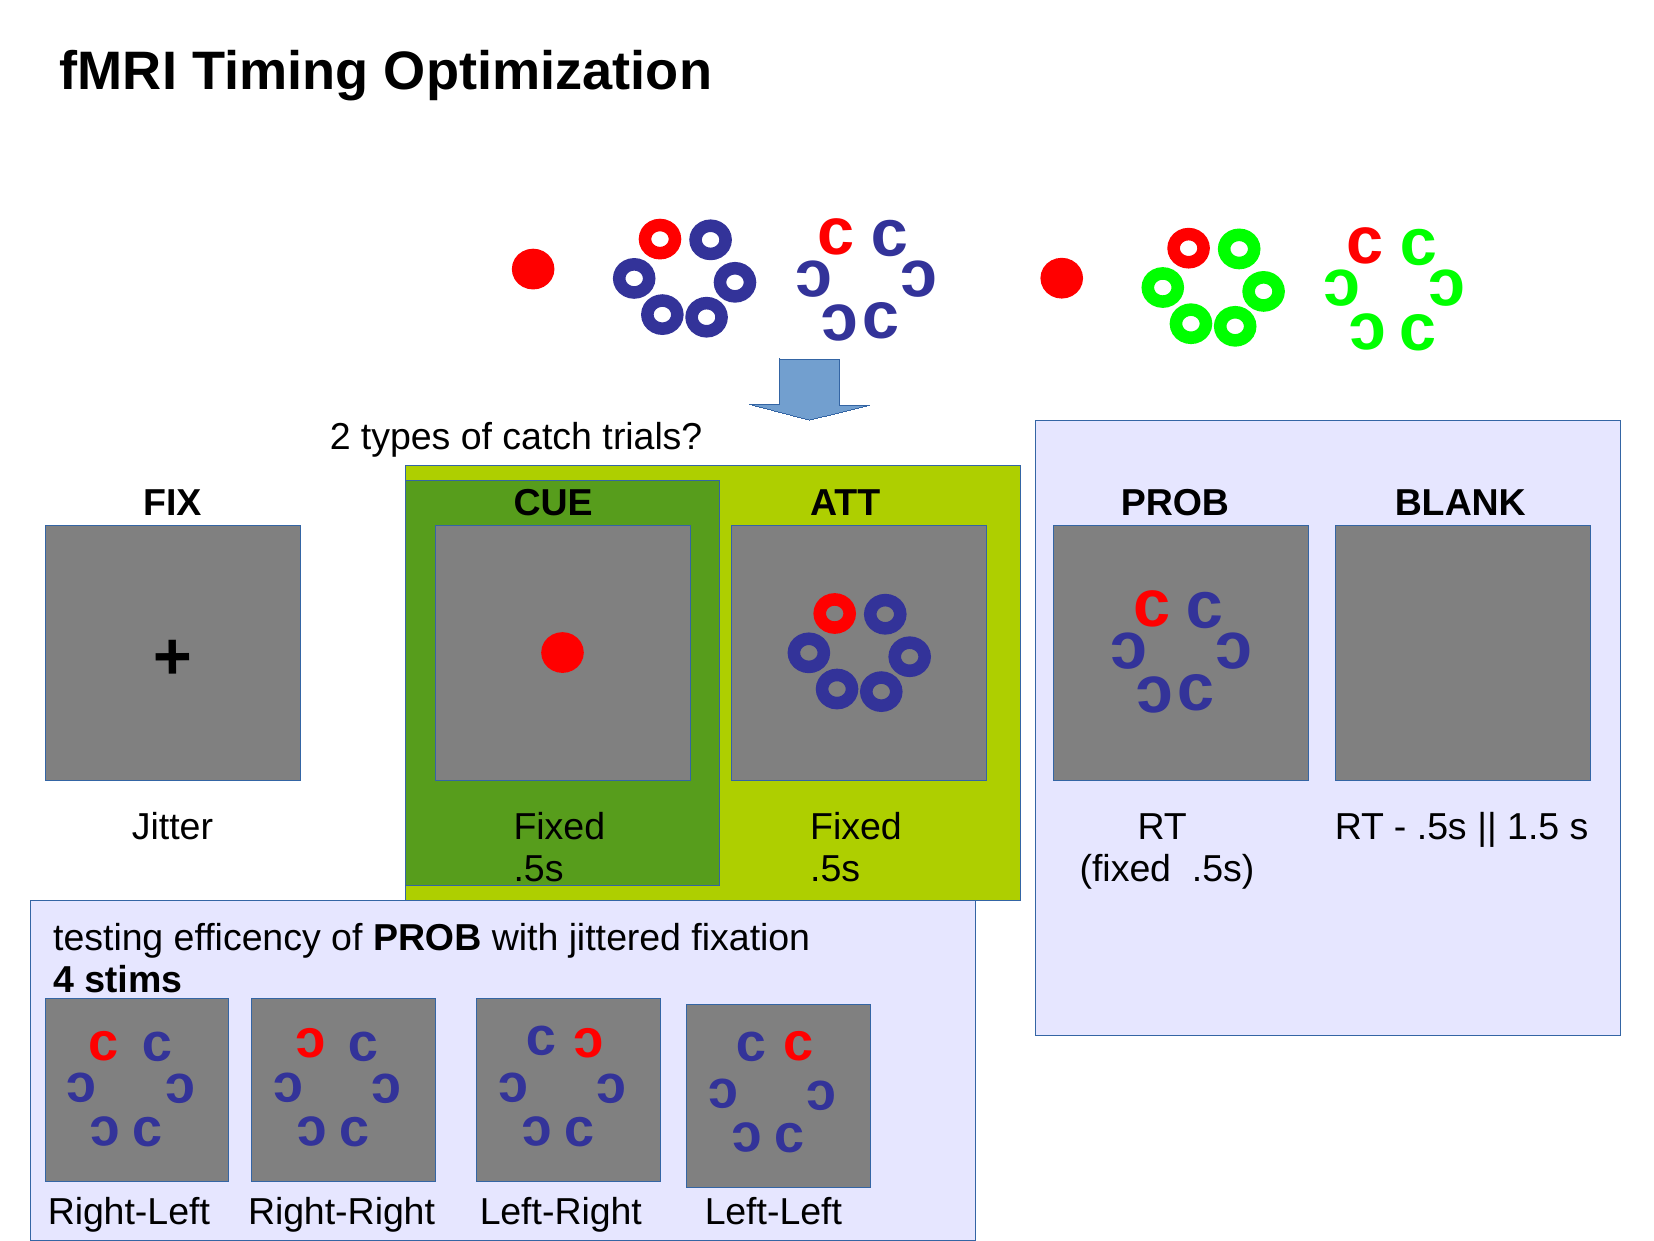

fMRI Timing Optimization
c
c
c
c
c
c
c
c
c
c
c
c
2 types of catch trials?
FIX
CUE
ATT
PROB
BLANK
+
c
c
c
c
c
c
Jitter
Fixed .5s
Fixed
.5s
RT
(fixed .5s)
RT - .5s || 1.5 s
 testing efficency of PROB with jittered fixation
 4 stims
c
c
c
c
c
c
c
c
c
c
c
c
c
c
c
c
c
c
c
c
c
c
c
c
Right-Left
Right-Right
Left-Right
Left-Left